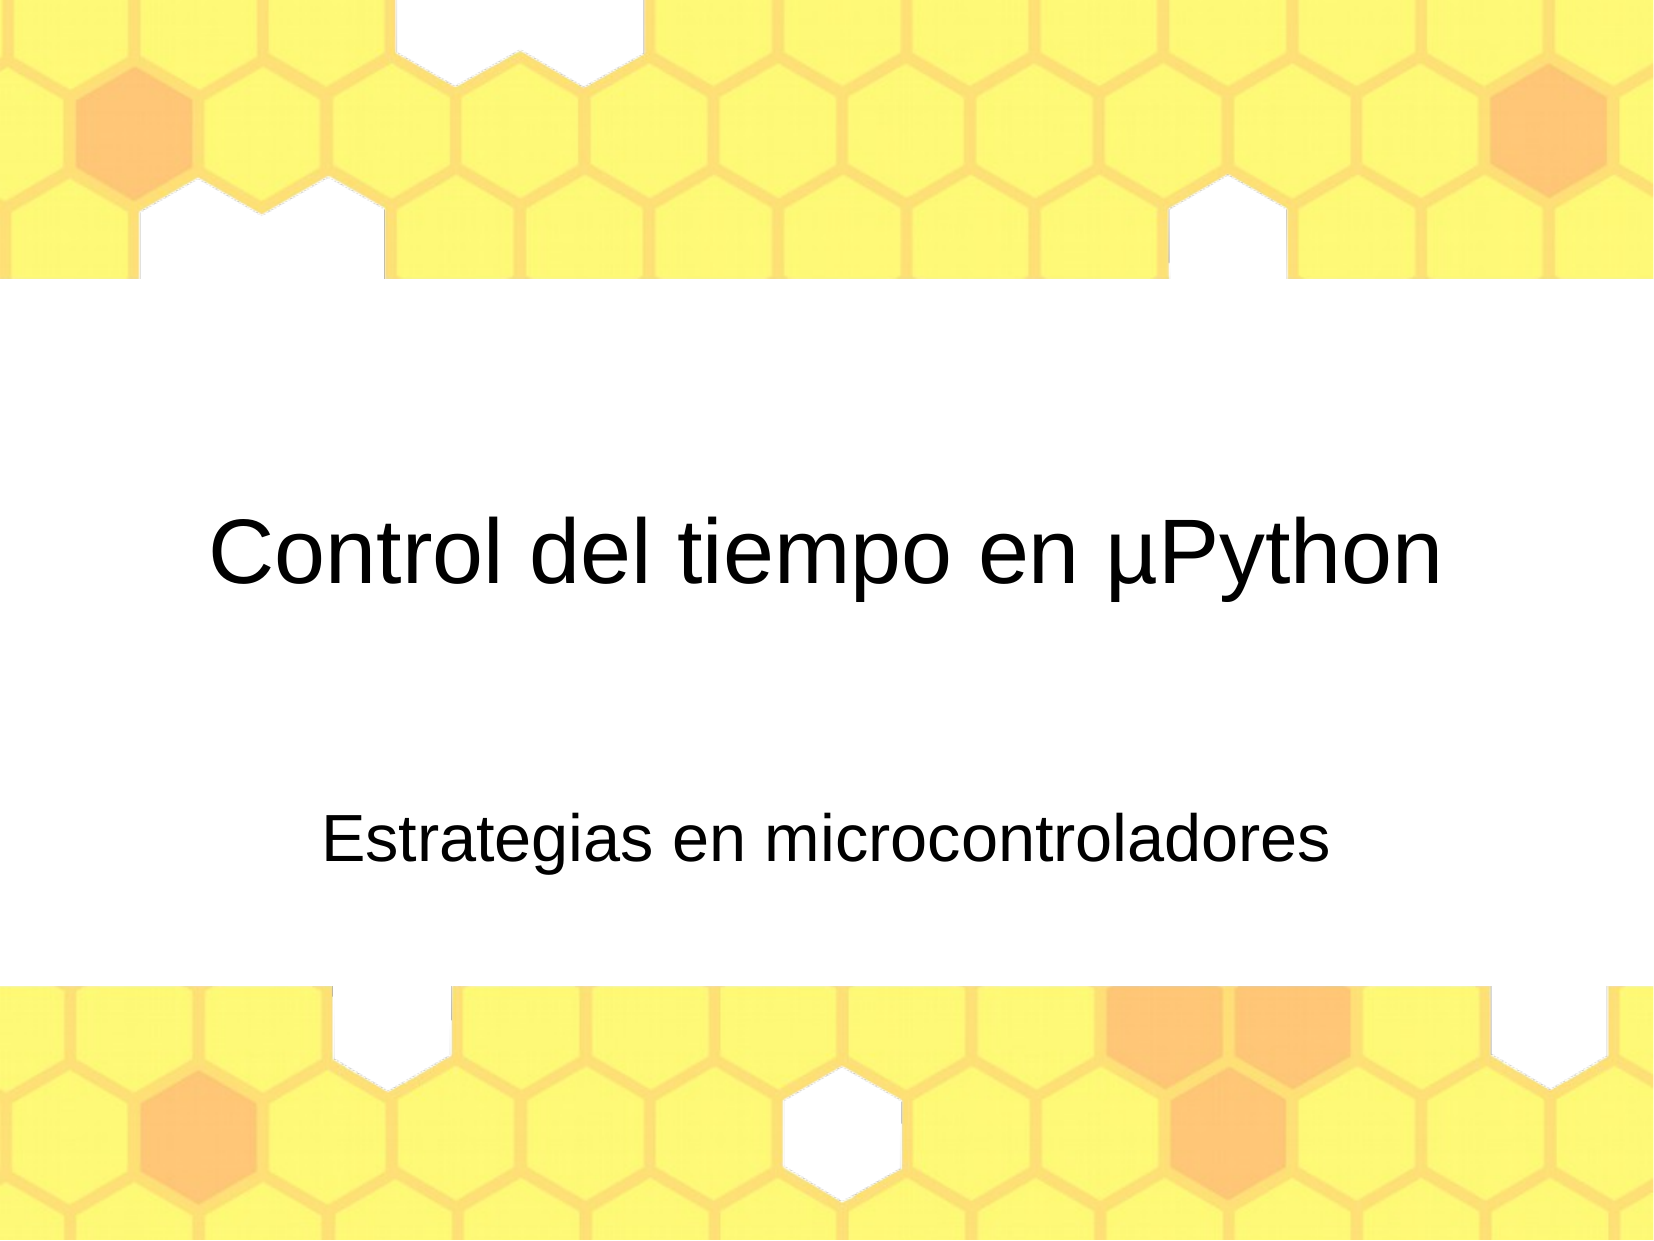

# Control del tiempo en µPython
Estrategias en microcontroladores